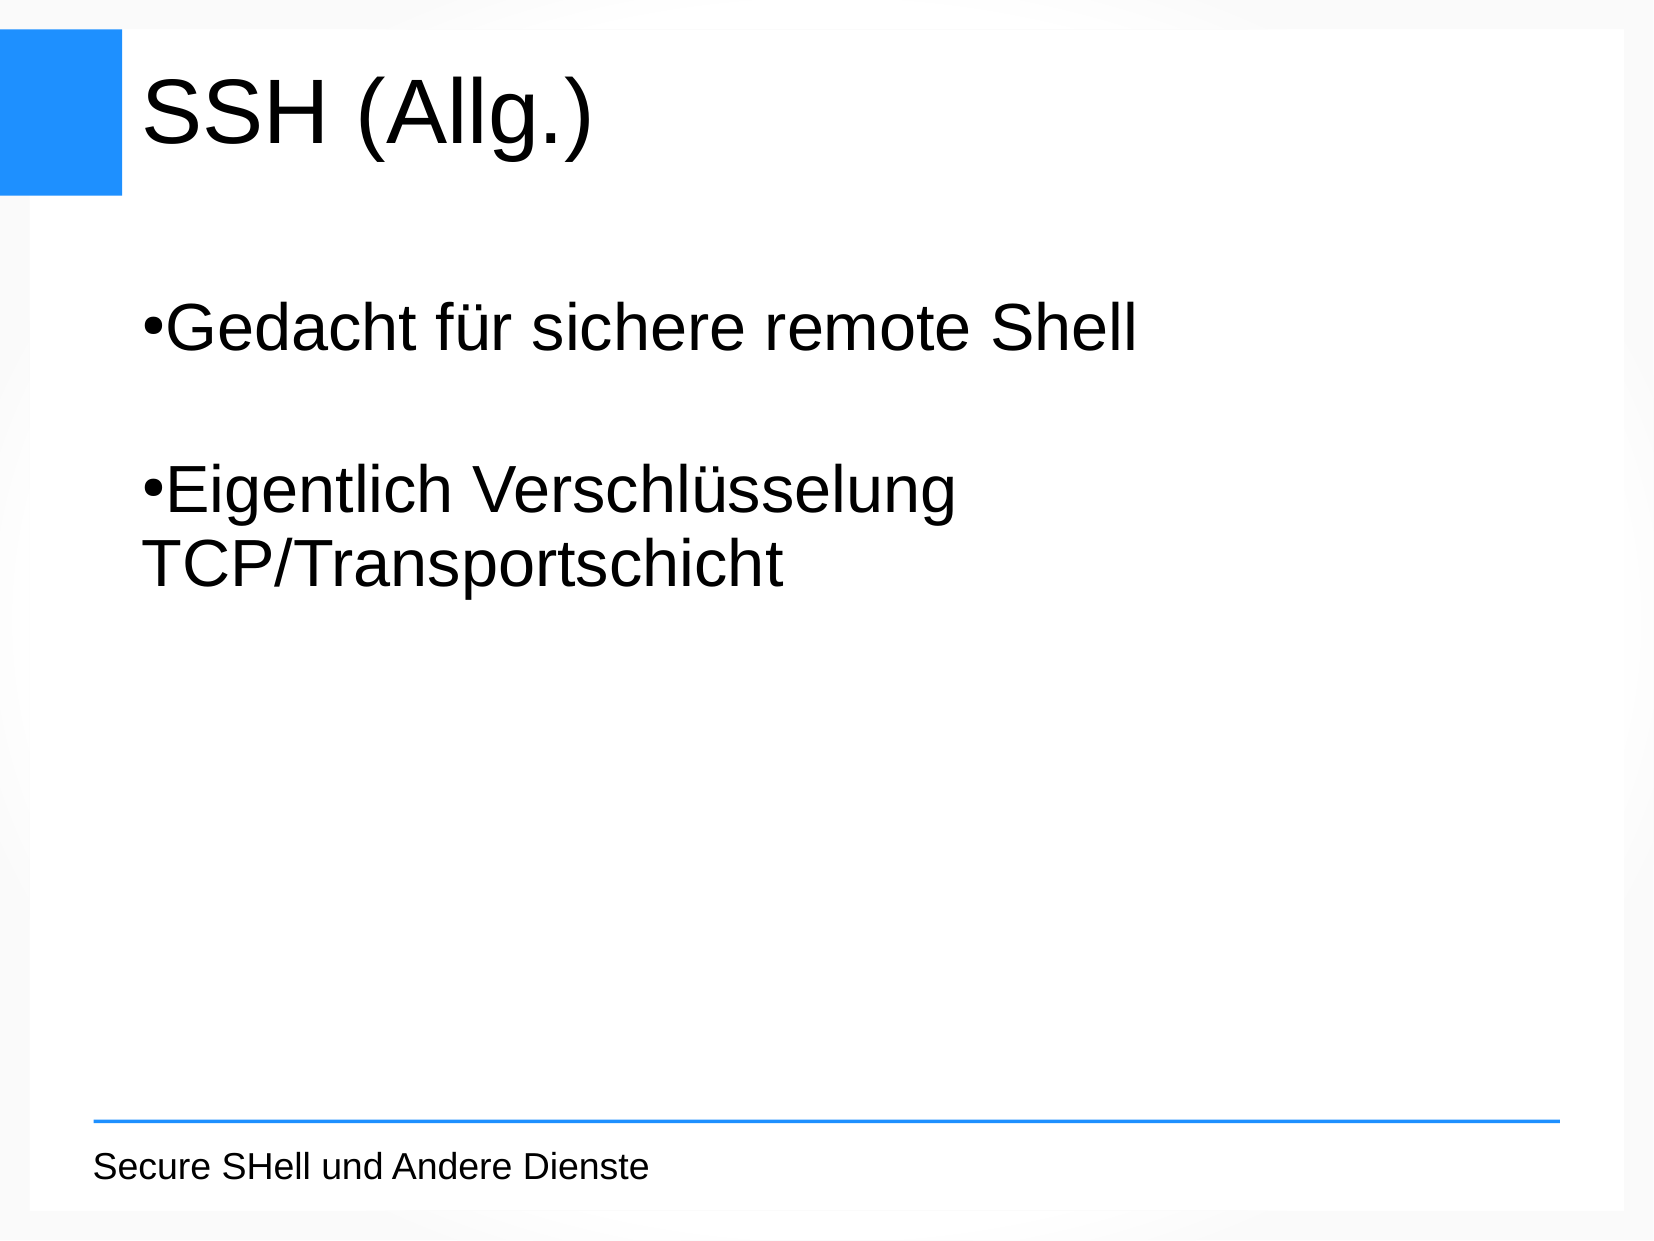

# SSH (Allg.)
Gedacht für sichere remote Shell
Eigentlich Verschlüsselung TCP/Transportschicht
Secure SHell und Andere Dienste